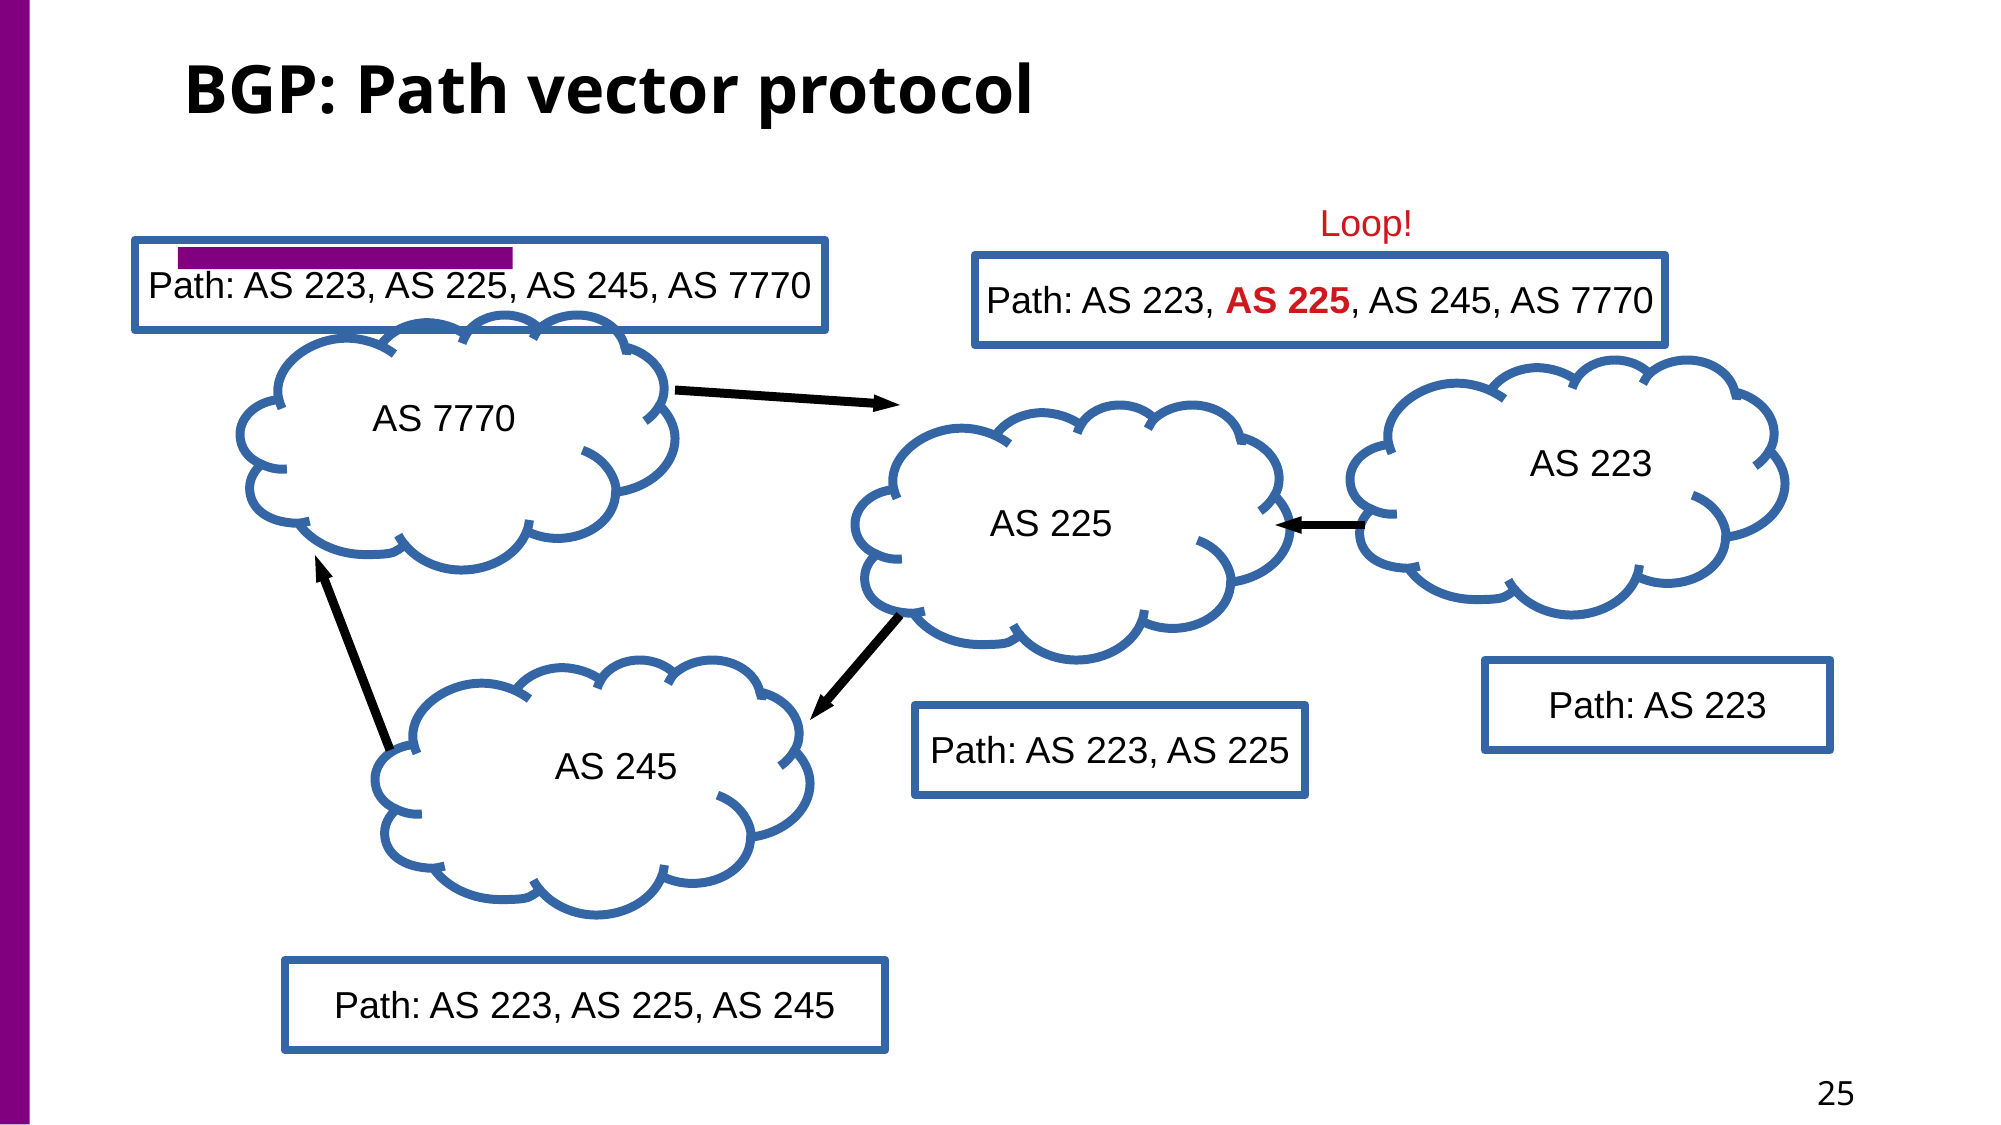

# BGP: Path vector protocol
Loop!
Path: AS 223, AS 225, AS 245, AS 7770
Path: AS 223, AS 225, AS 245, AS 7770
AS 7770
AS 223
AS 225
Path: AS 223
Path: AS 223, AS 225
AS 245
Path: AS 223, AS 225, AS 245